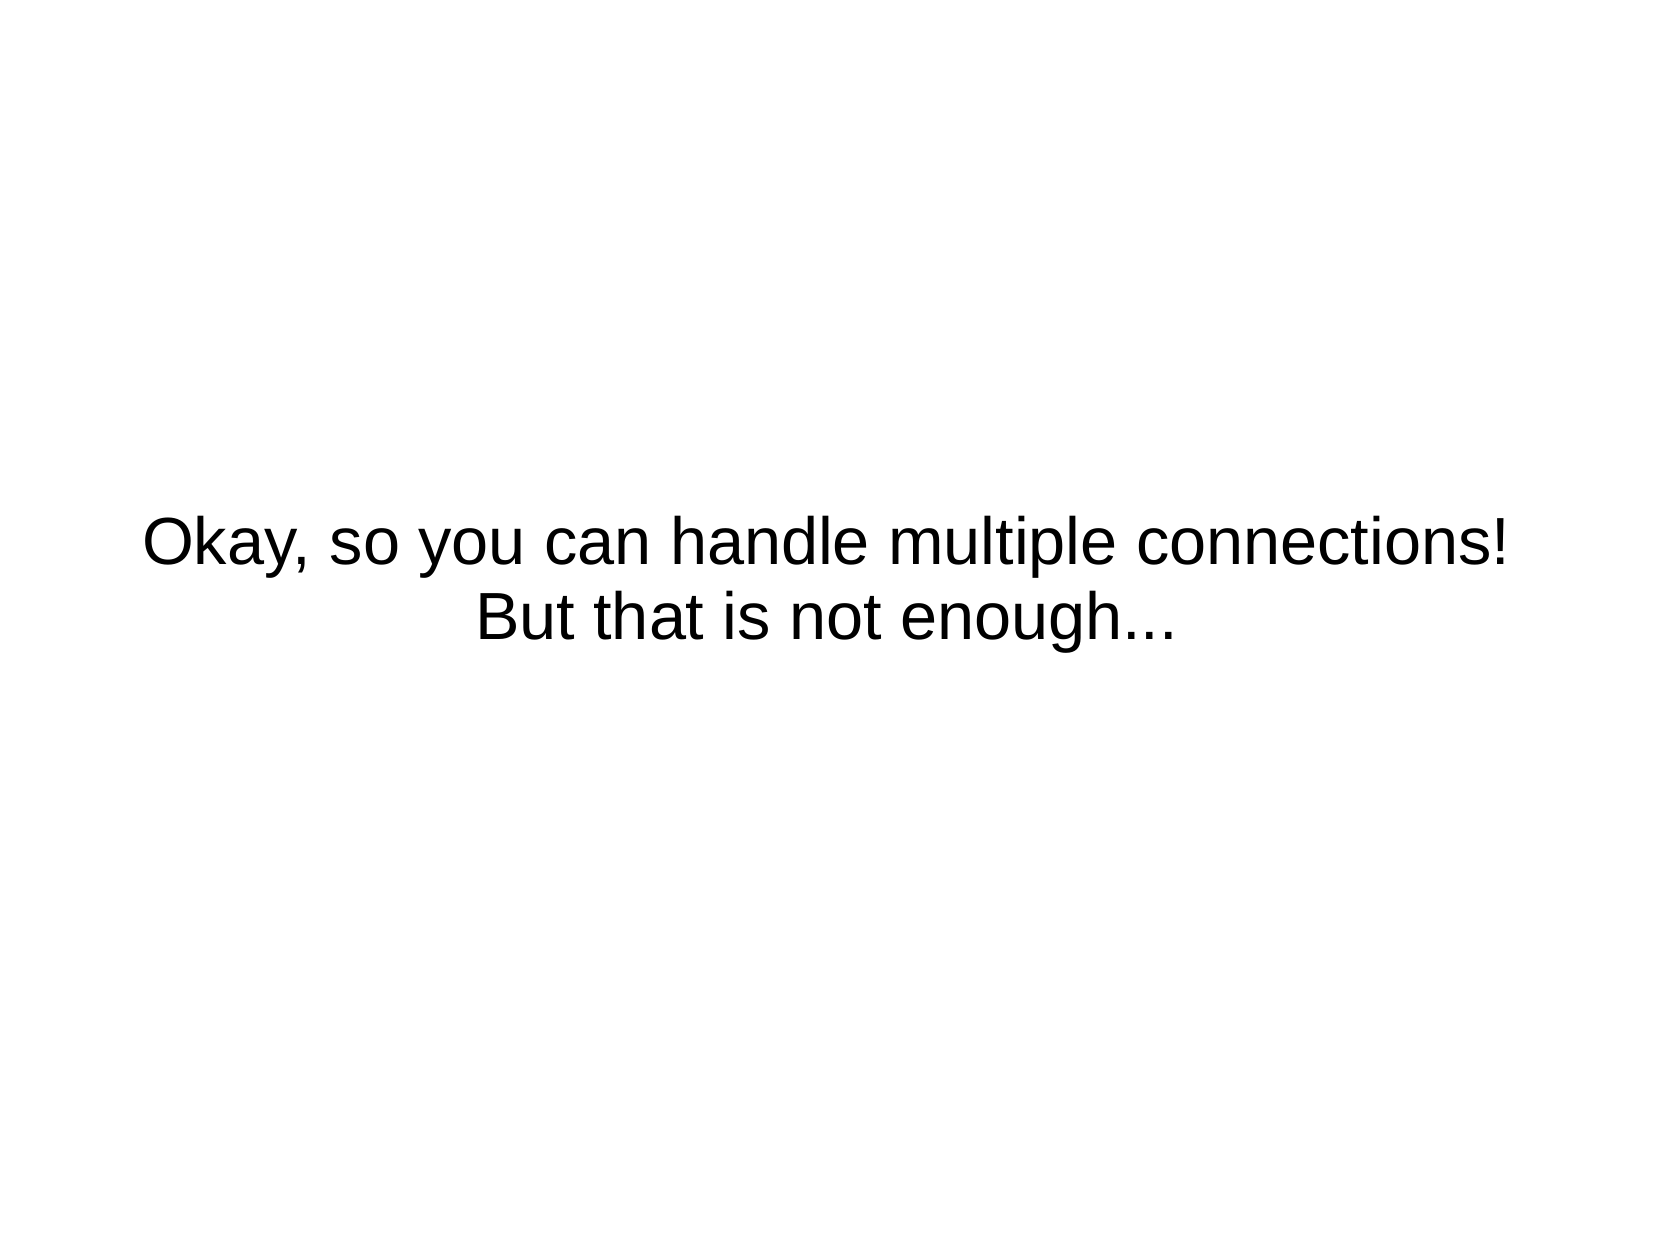

# Okay, so you can handle multiple connections!
But that is not enough...